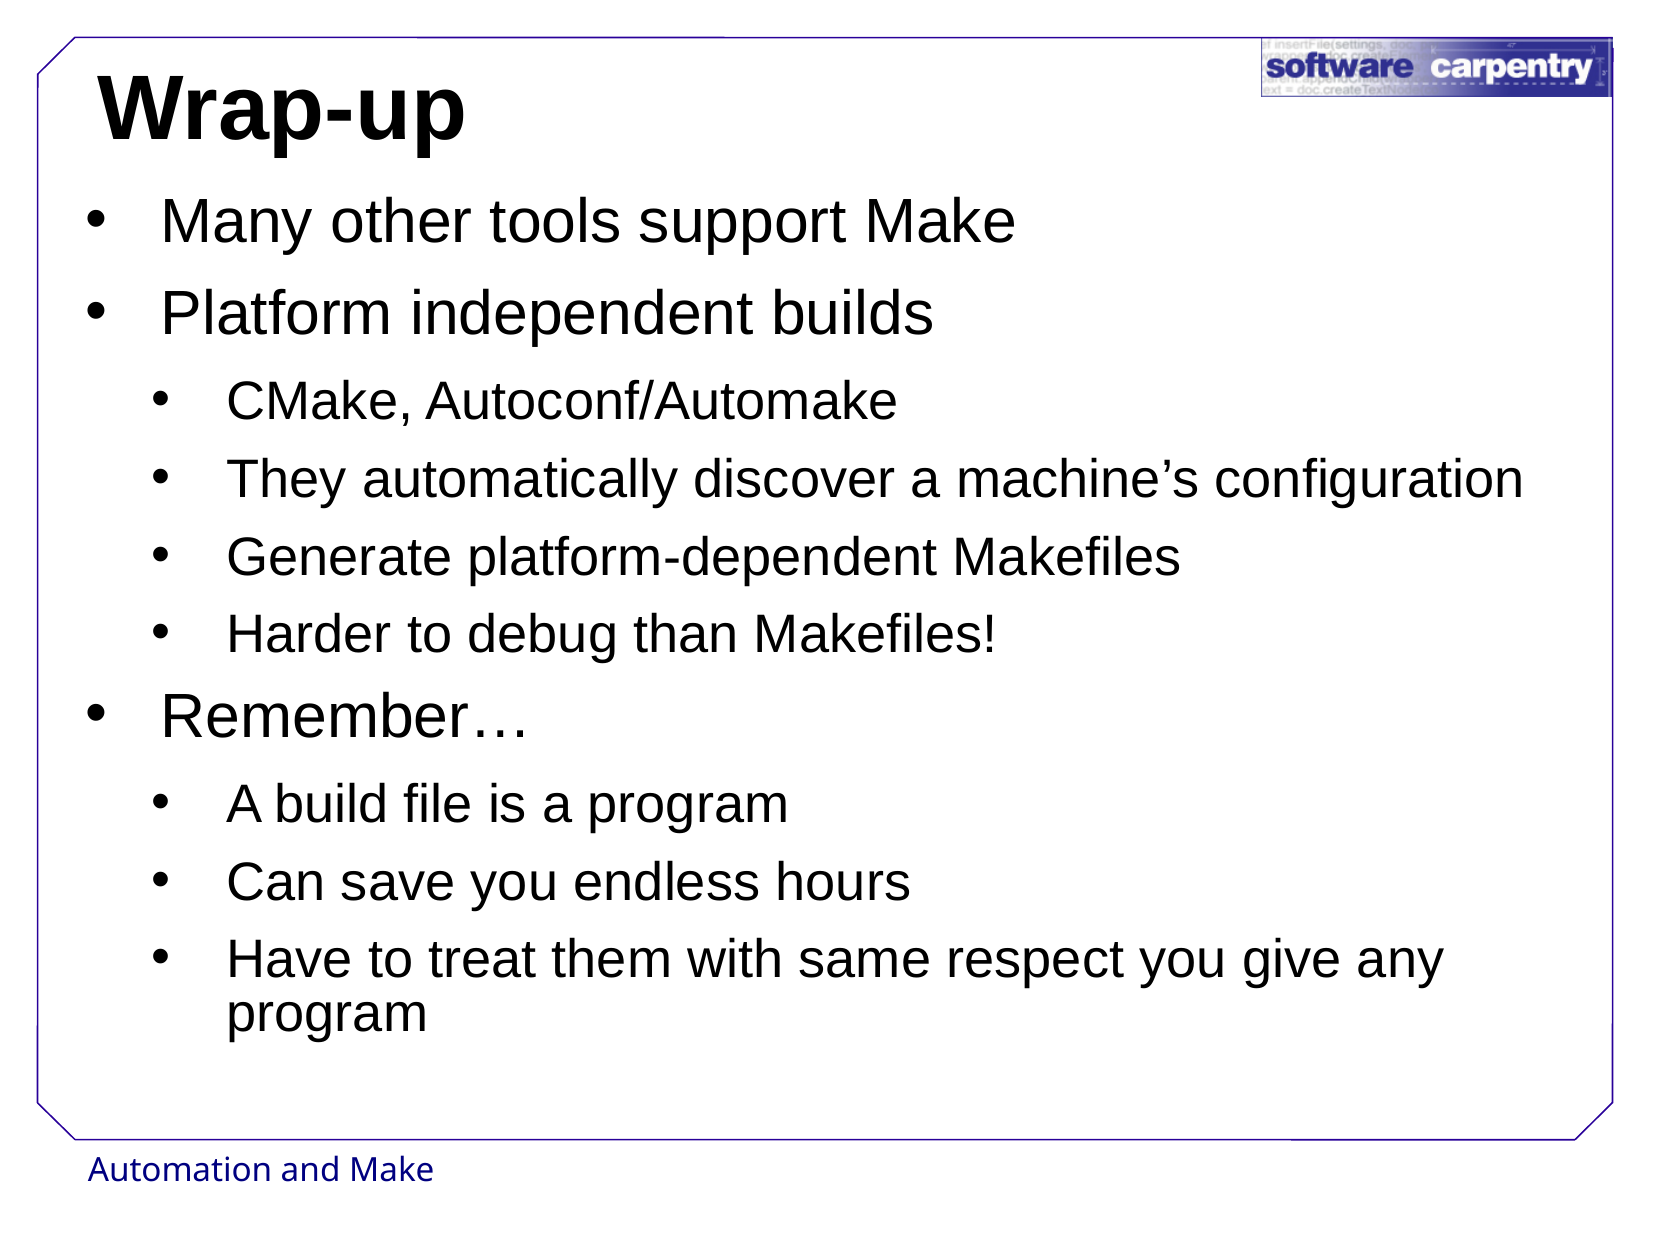

# Wrap-up
Many other tools support Make
Platform independent builds
CMake, Autoconf/Automake
They automatically discover a machine’s configuration
Generate platform-dependent Makefiles
Harder to debug than Makefiles!
Remember…
A build file is a program
Can save you endless hours
Have to treat them with same respect you give any program